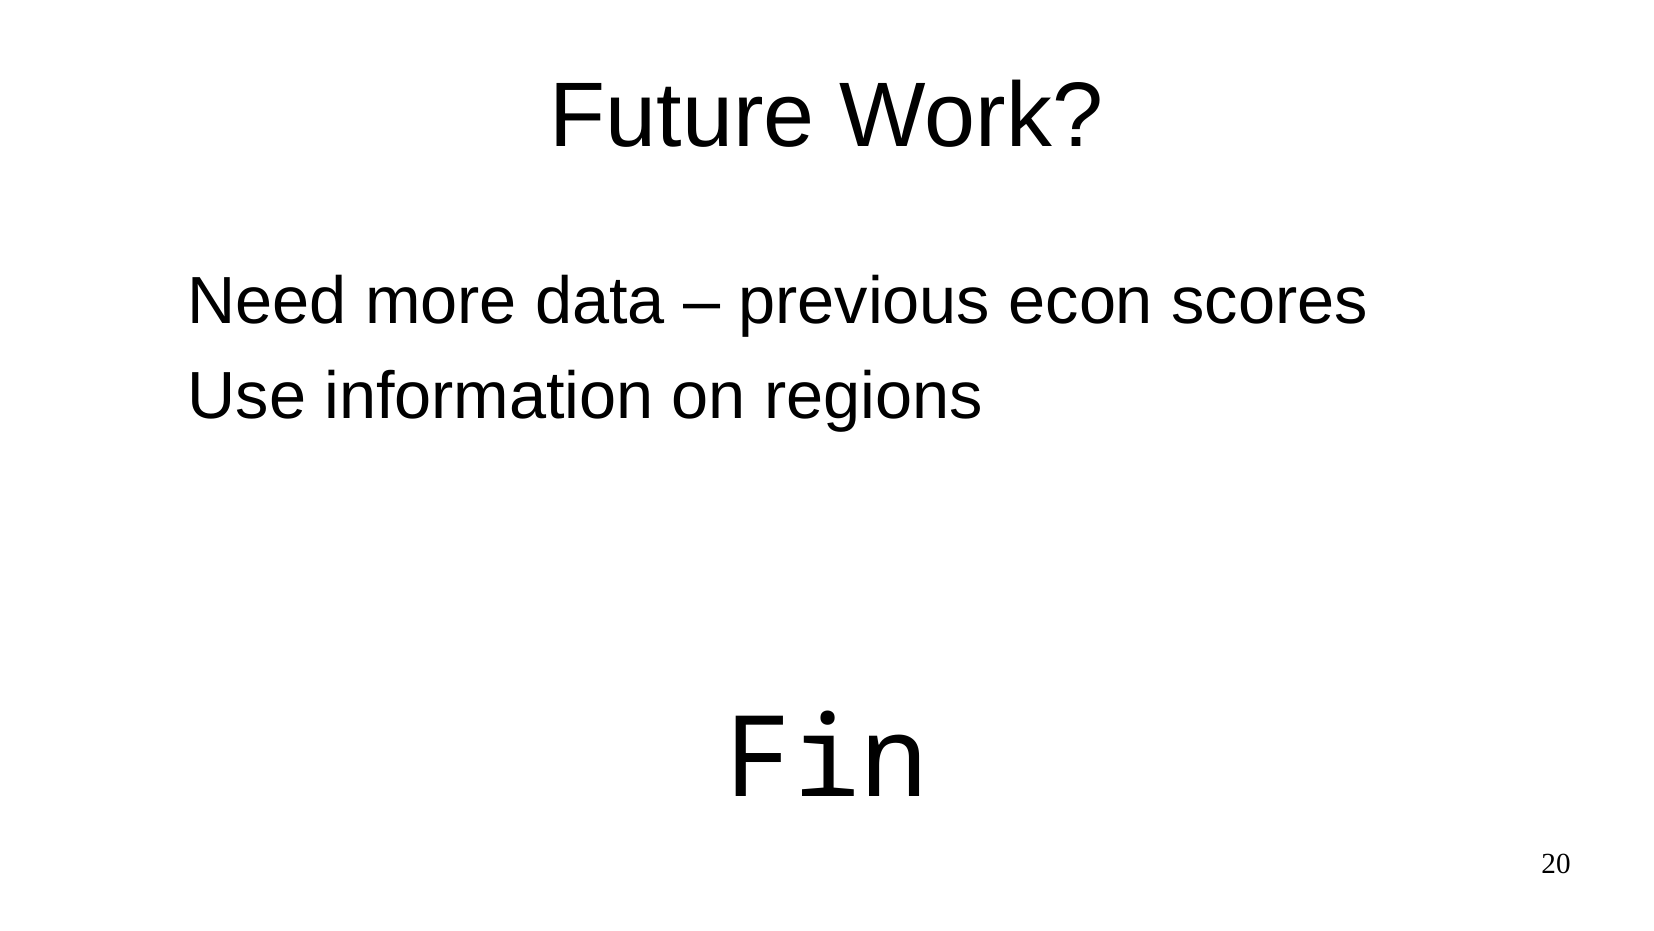

# Future Work?
Need more data – previous econ scores
Use information on regions
Fin
20